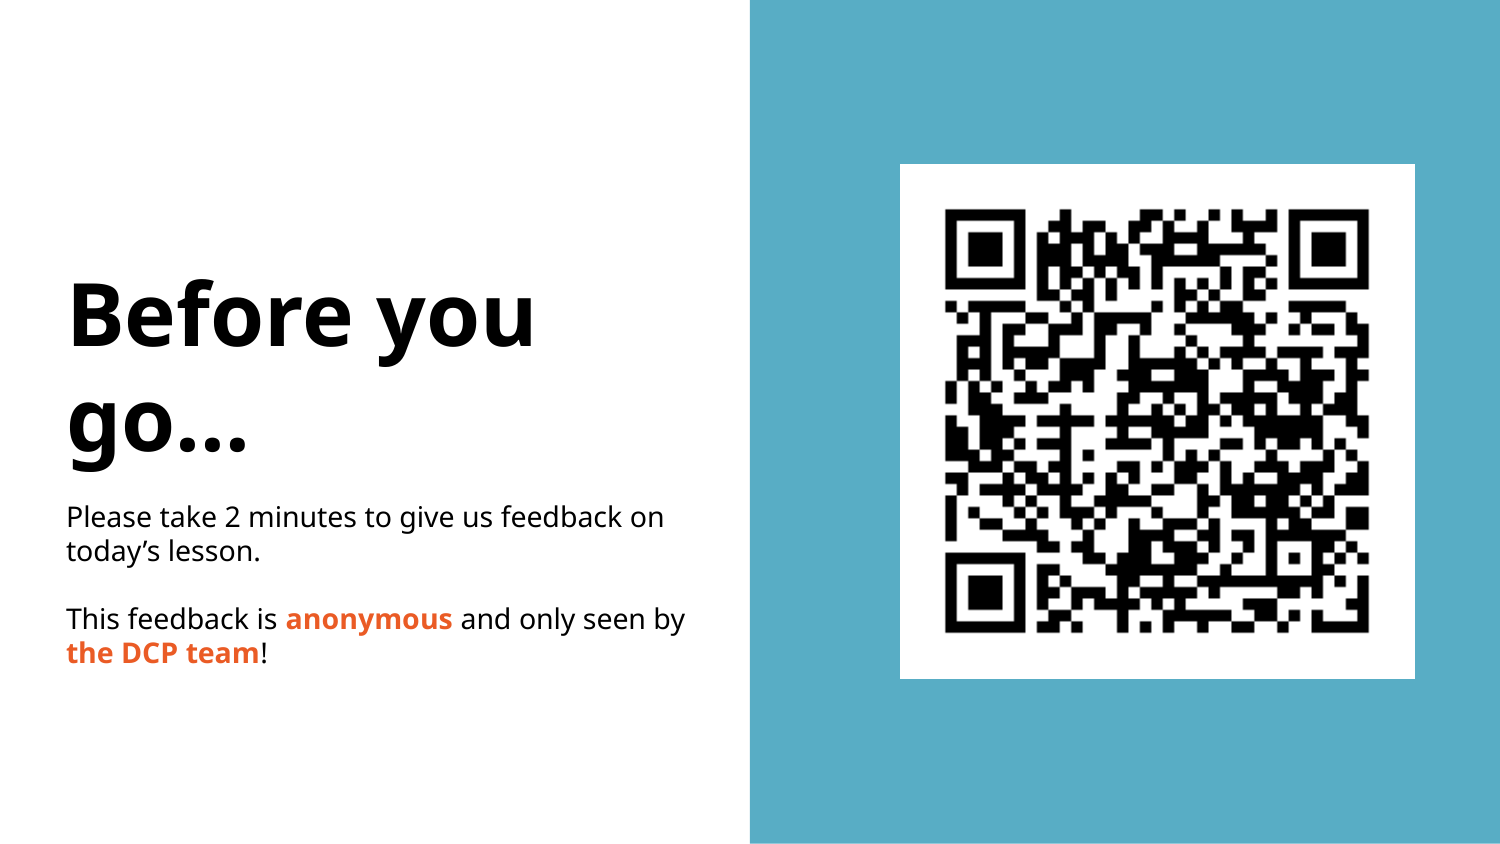

# Before you go…
Please take 2 minutes to give us feedback on today’s lesson.
This feedback is anonymous and only seen by the DCP team!